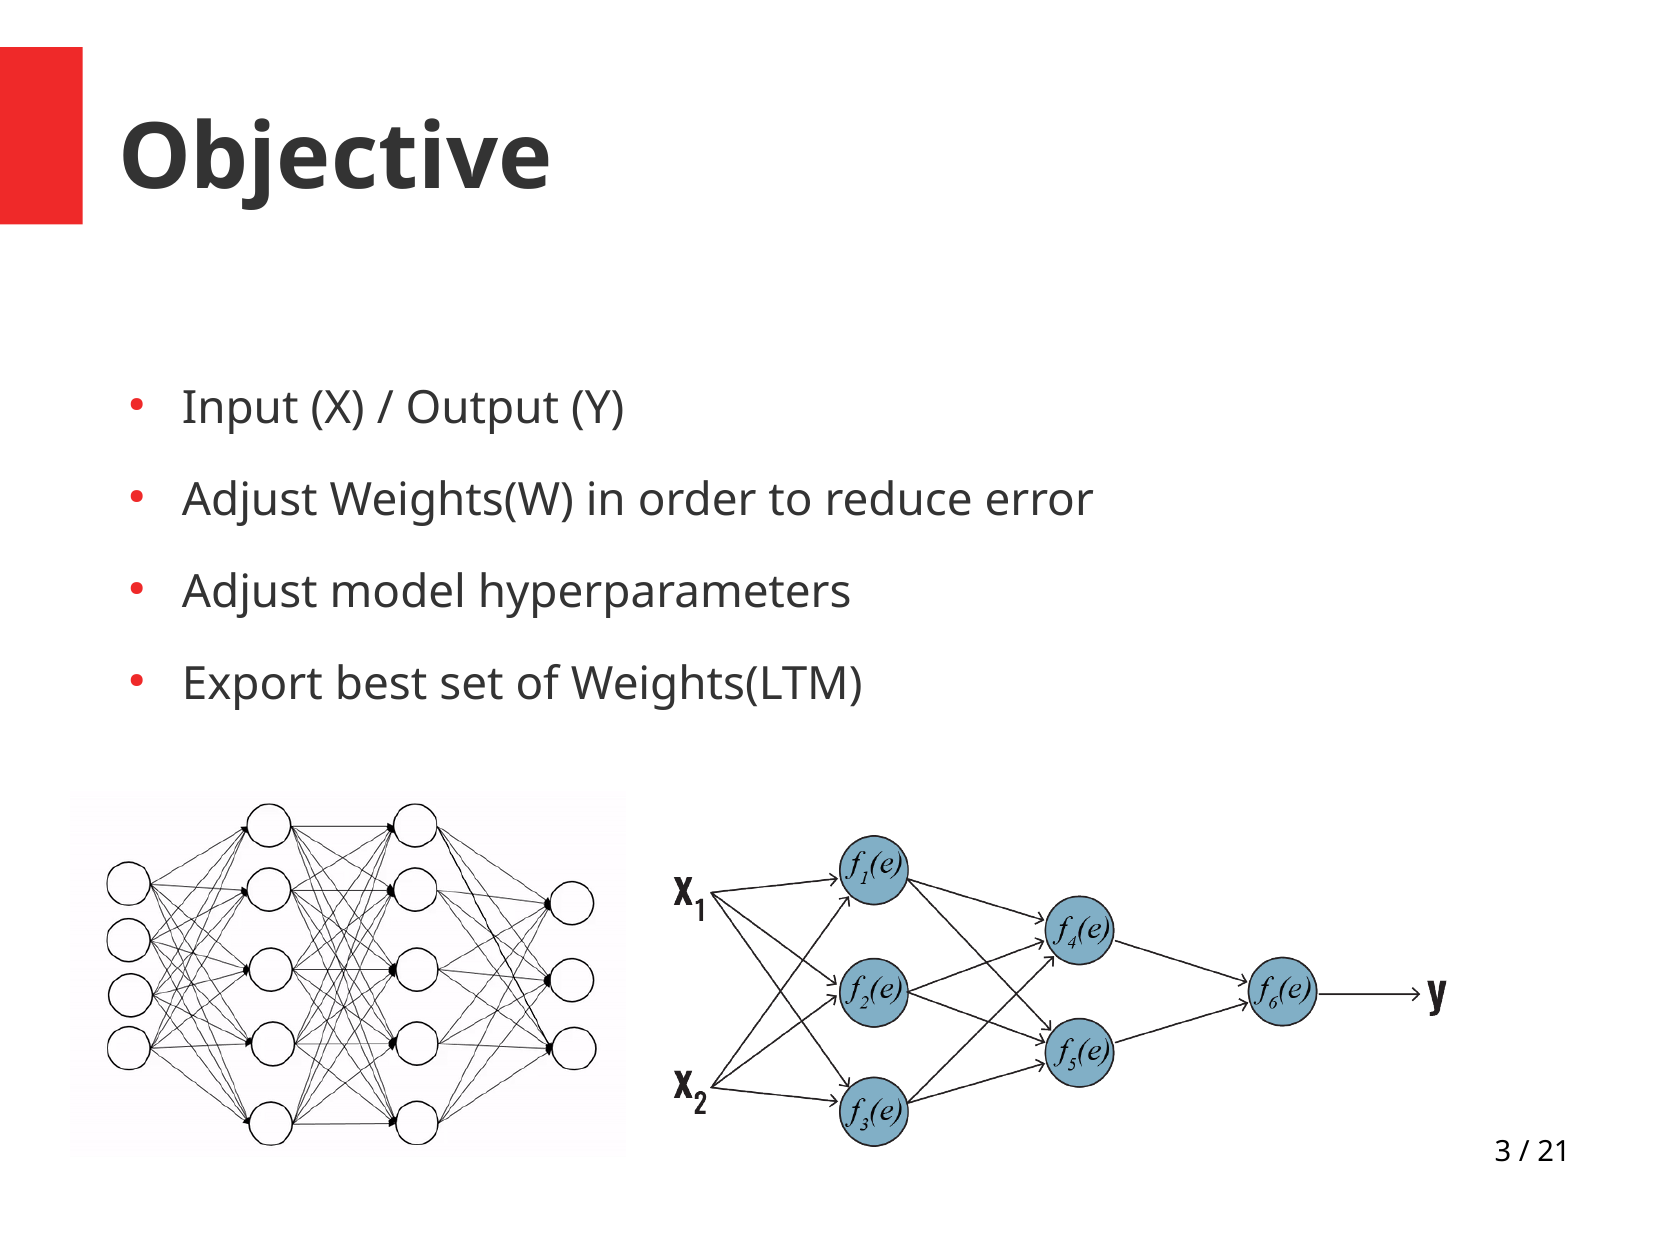

# Objective
Input (X) / Output (Y)
Adjust Weights(W) in order to reduce error
Adjust model hyperparameters
Export best set of Weights(LTM)
3